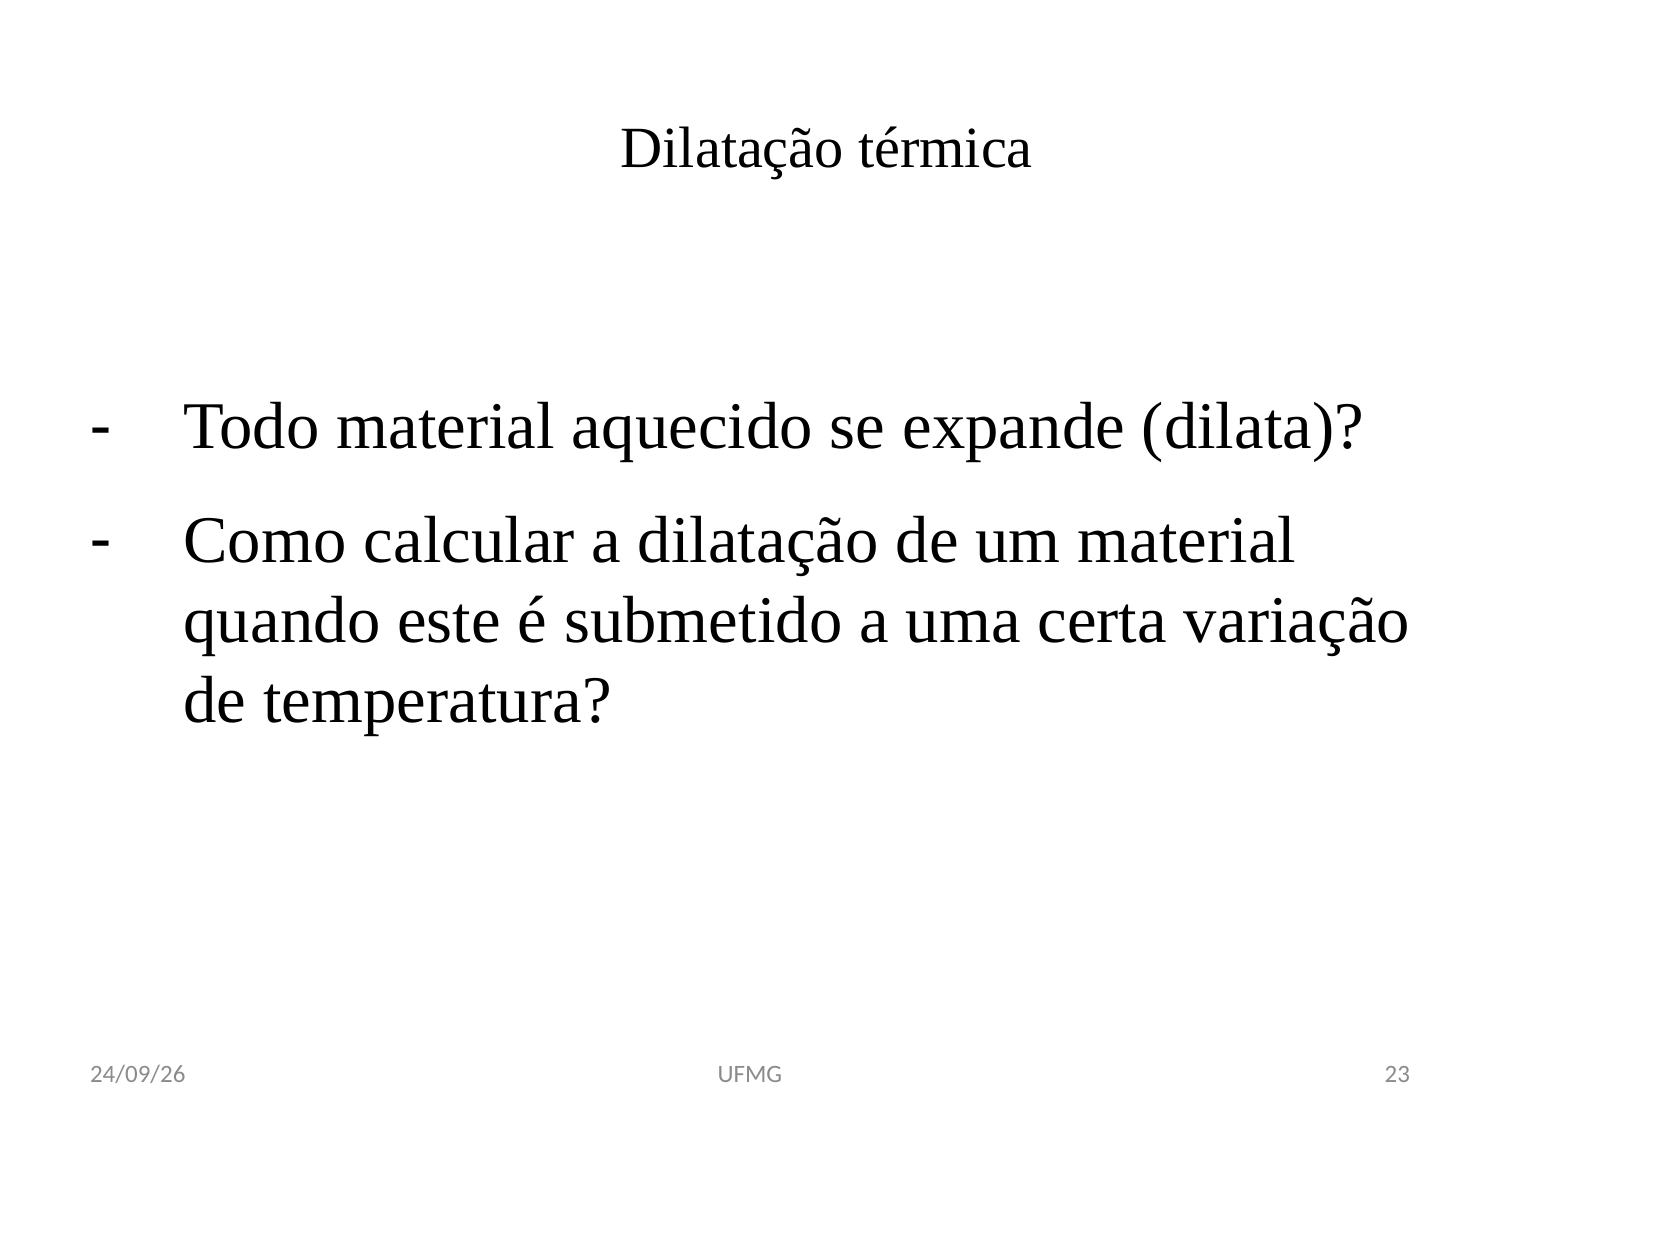

Dilatação térmica
Todo material aquecido se expande (dilata)?
Como calcular a dilatação de um material quando este é submetido a uma certa variação de temperatura?
UFMG